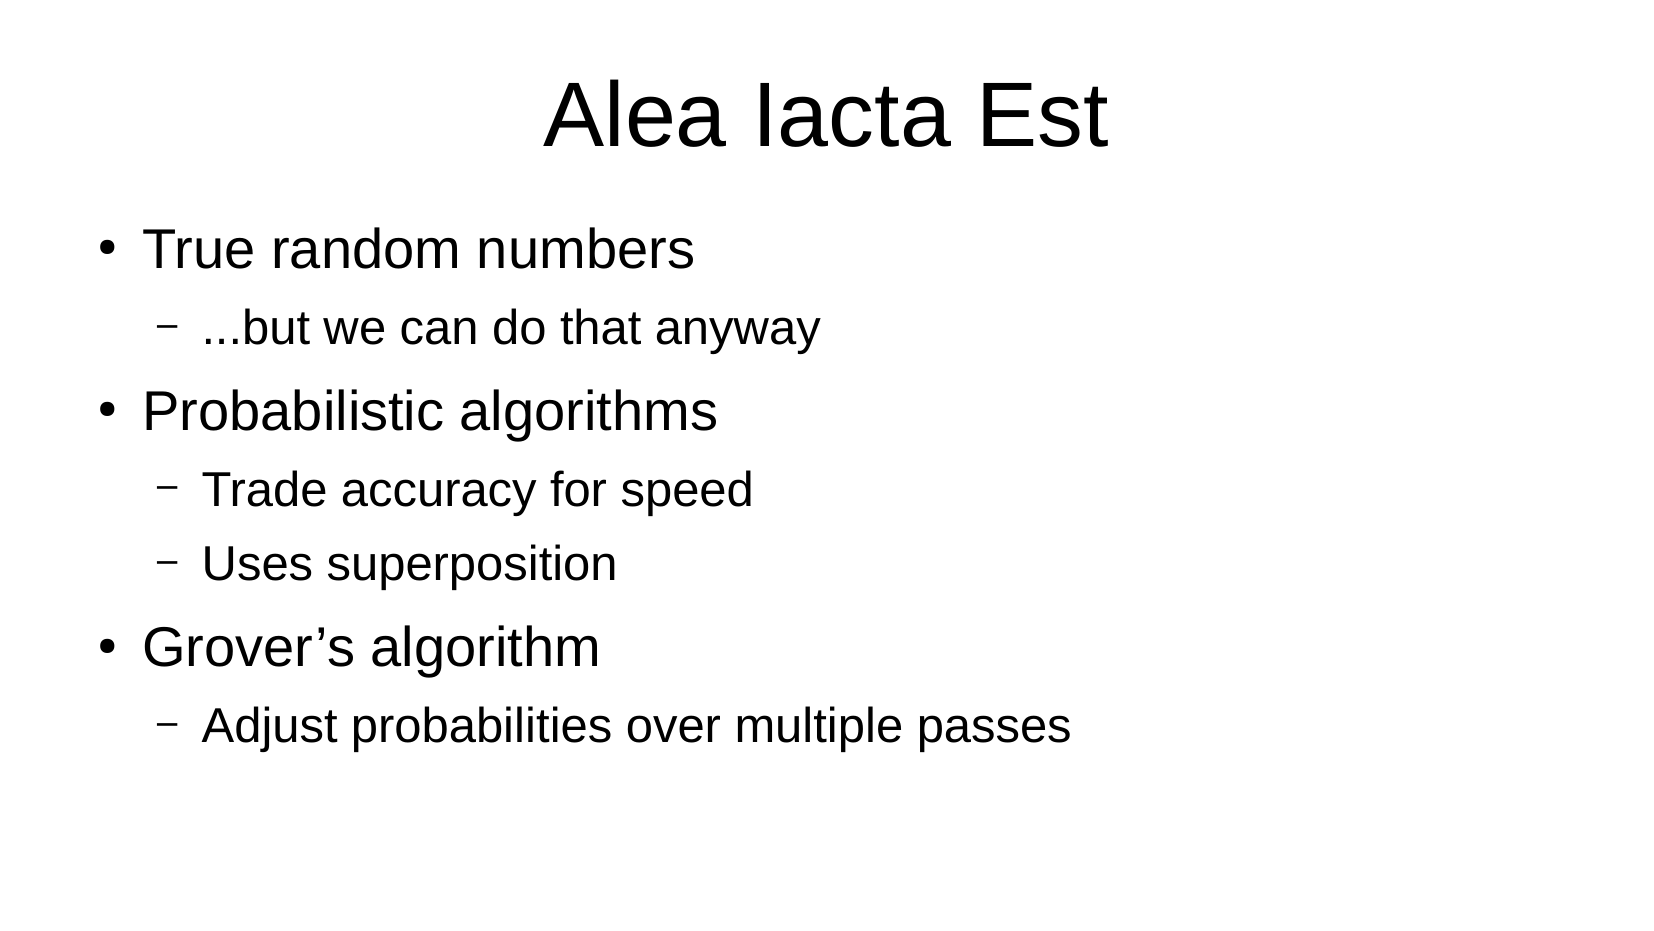

# Alea Iacta Est
True random numbers
...but we can do that anyway
Probabilistic algorithms
Trade accuracy for speed
Uses superposition
Grover’s algorithm
Adjust probabilities over multiple passes